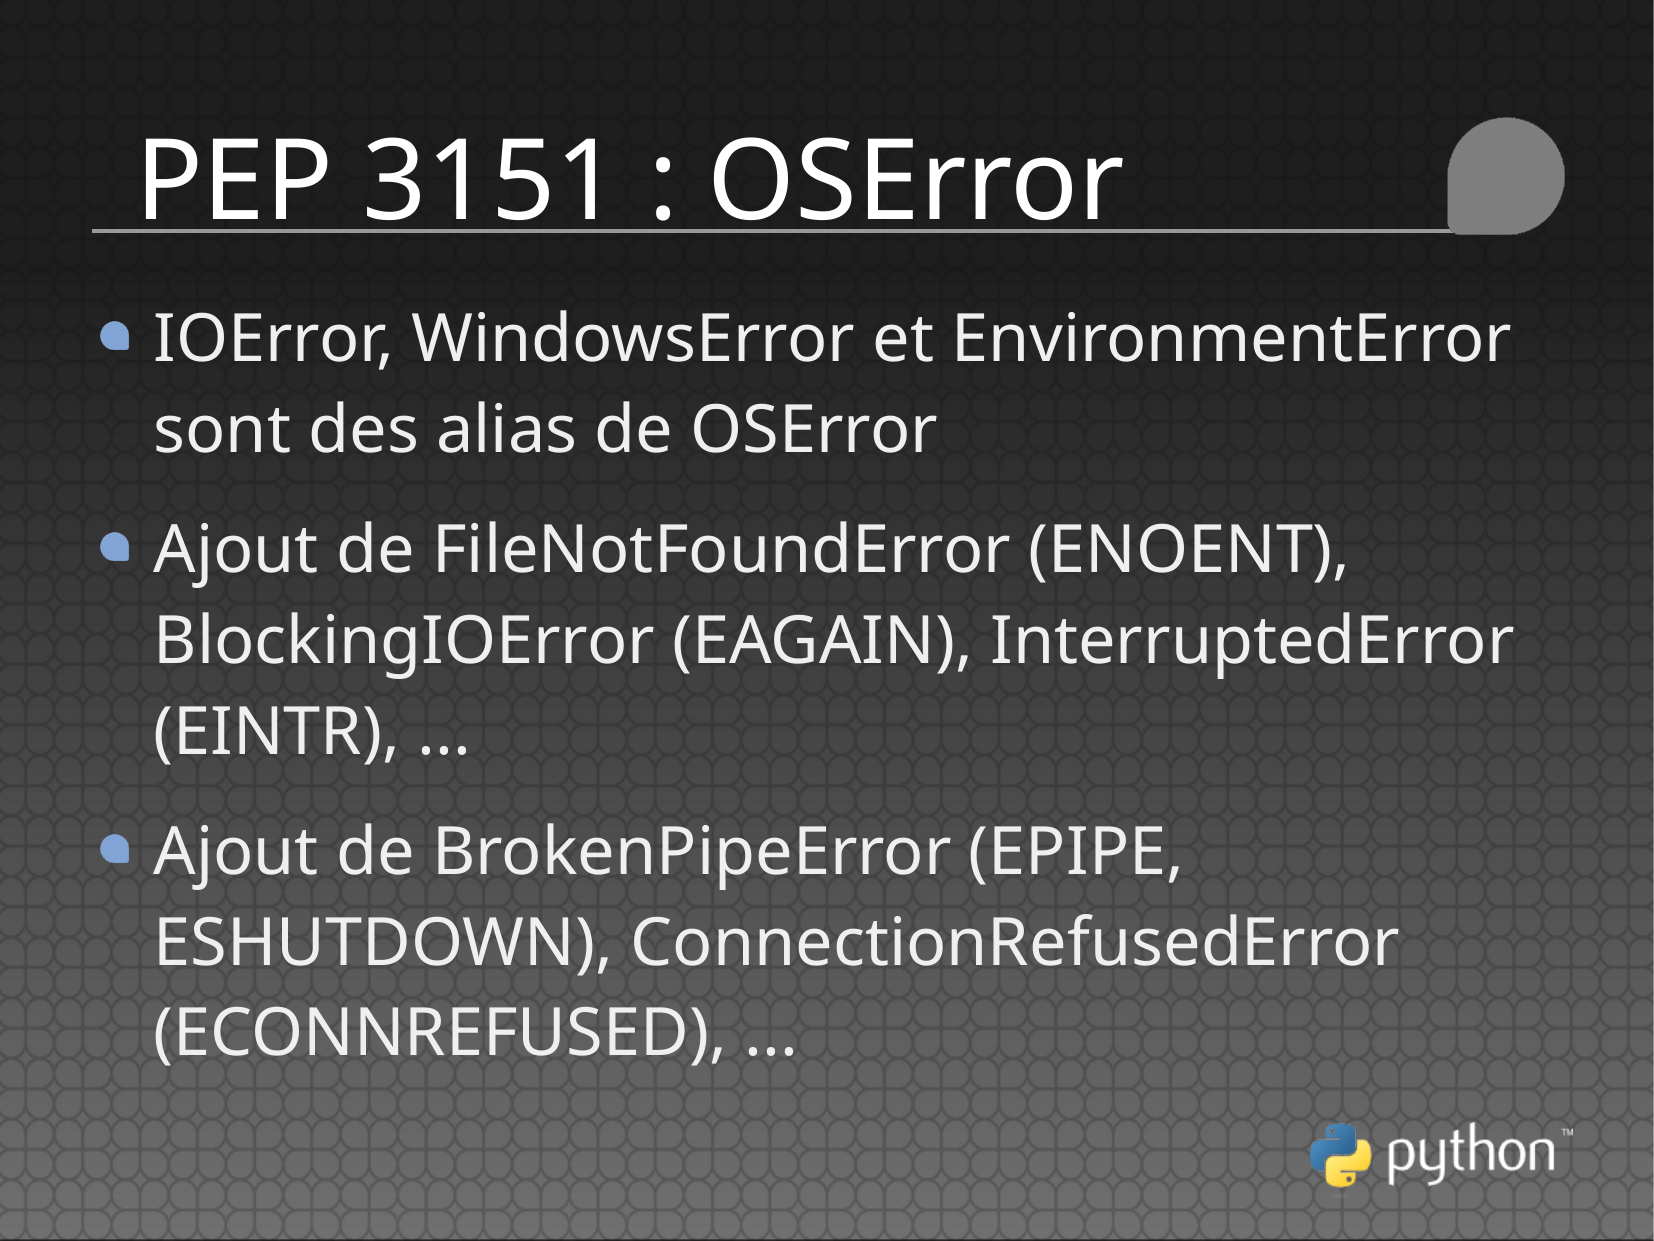

PEP 3151 : OSError
# IOError, WindowsError et EnvironmentError sont des alias de OSError
Ajout de FileNotFoundError (ENOENT), BlockingIOError (EAGAIN), InterruptedError (EINTR), ...
Ajout de BrokenPipeError (EPIPE, ESHUTDOWN), ConnectionRefusedError (ECONNREFUSED), ...